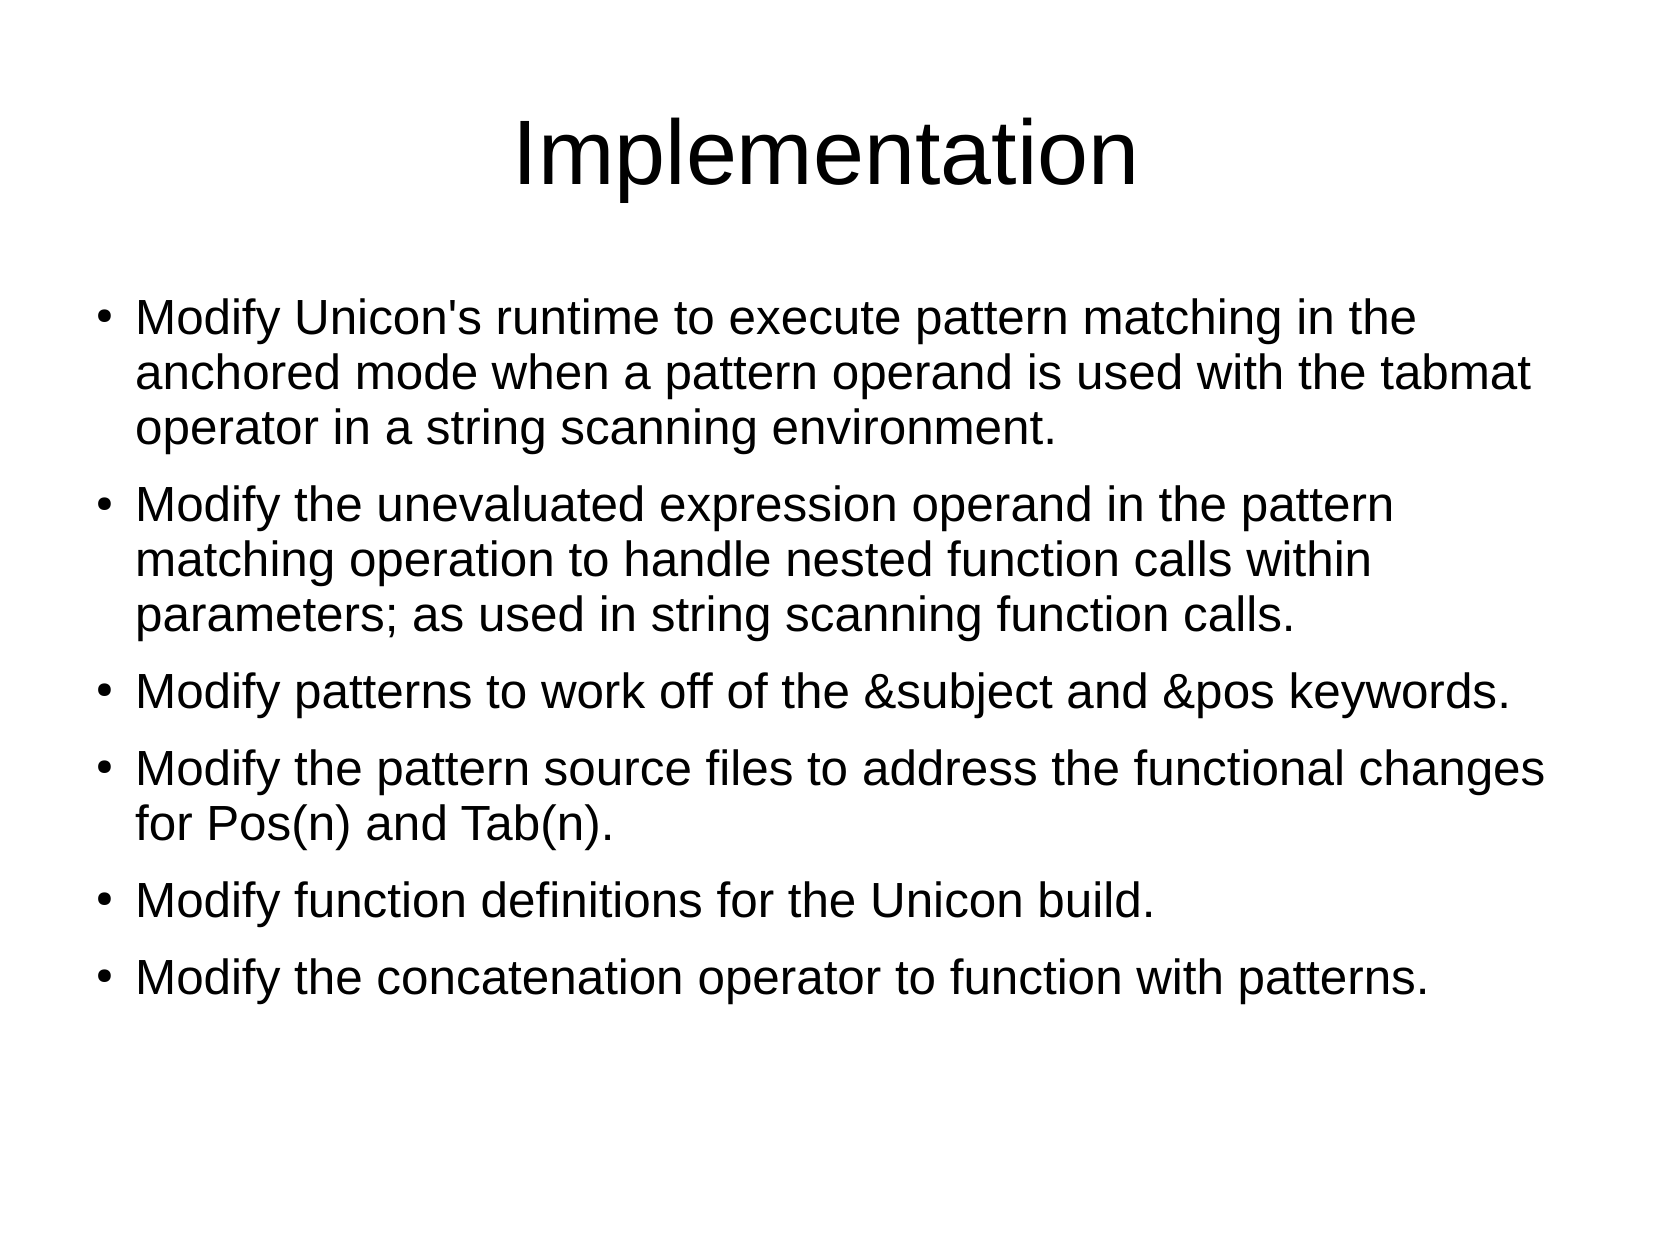

# Implementation
Modify Unicon's runtime to execute pattern matching in the anchored mode when a pattern operand is used with the tabmat operator in a string scanning environment.
Modify the unevaluated expression operand in the pattern matching operation to handle nested function calls within parameters; as used in string scanning function calls.
Modify patterns to work off of the &subject and &pos keywords.
Modify the pattern source files to address the functional changes for Pos(n) and Tab(n).
Modify function definitions for the Unicon build.
Modify the concatenation operator to function with patterns.